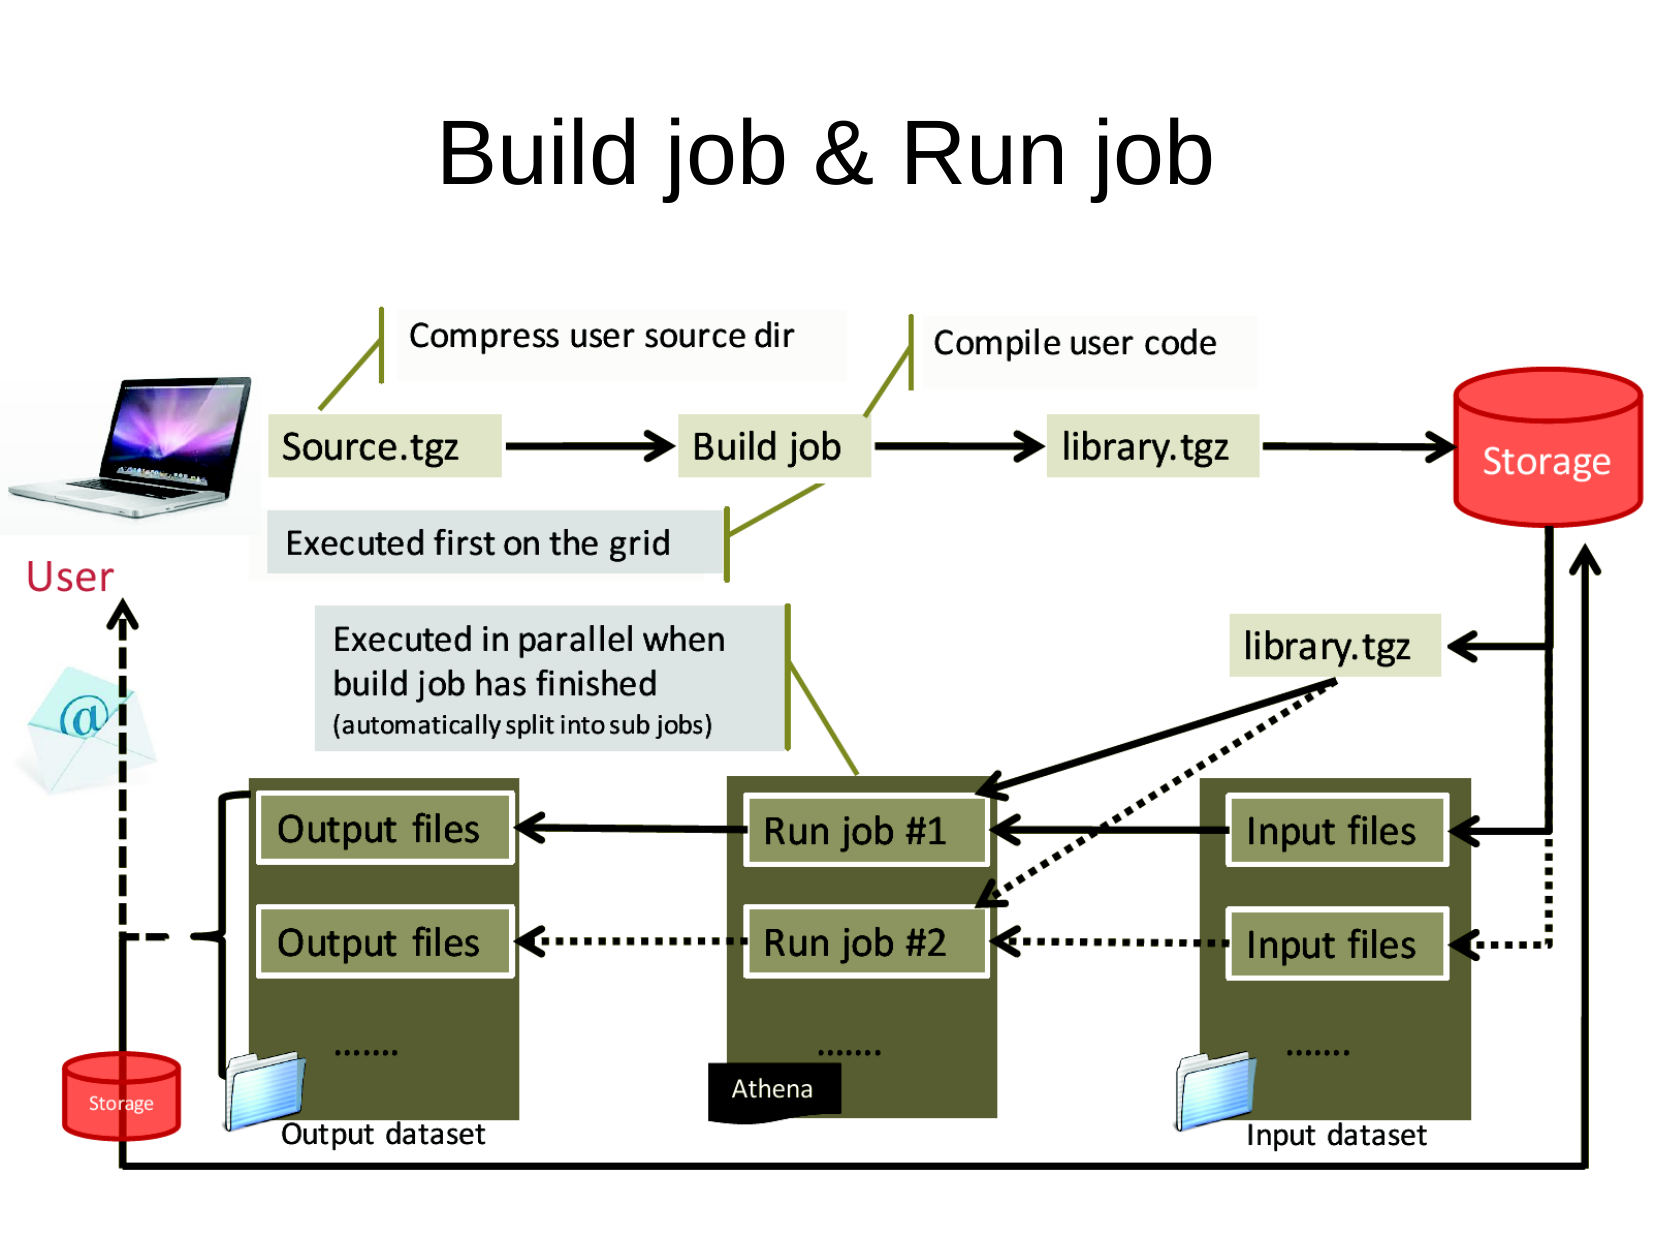

# Build job & Run job
Data Science Summer School 2017
28